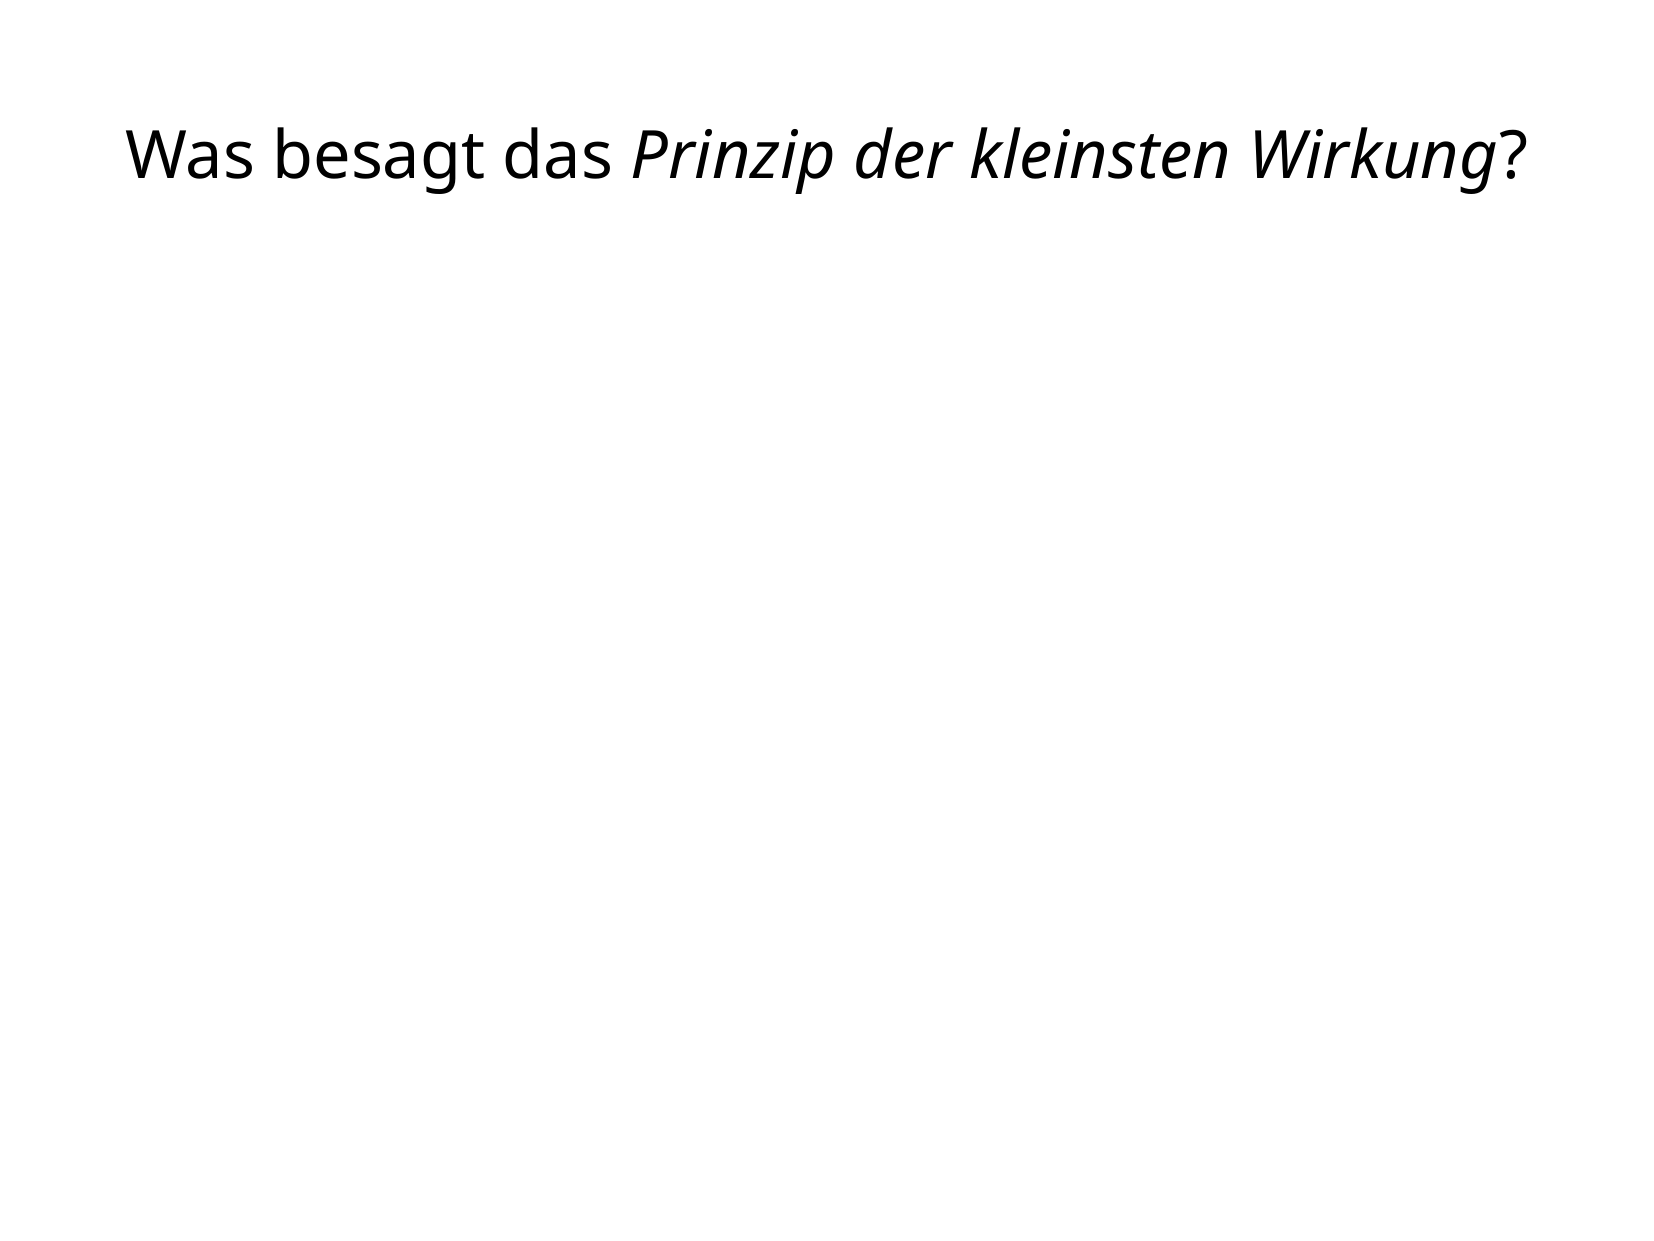

# Was besagt das Prinzip der kleinsten Wirkung?